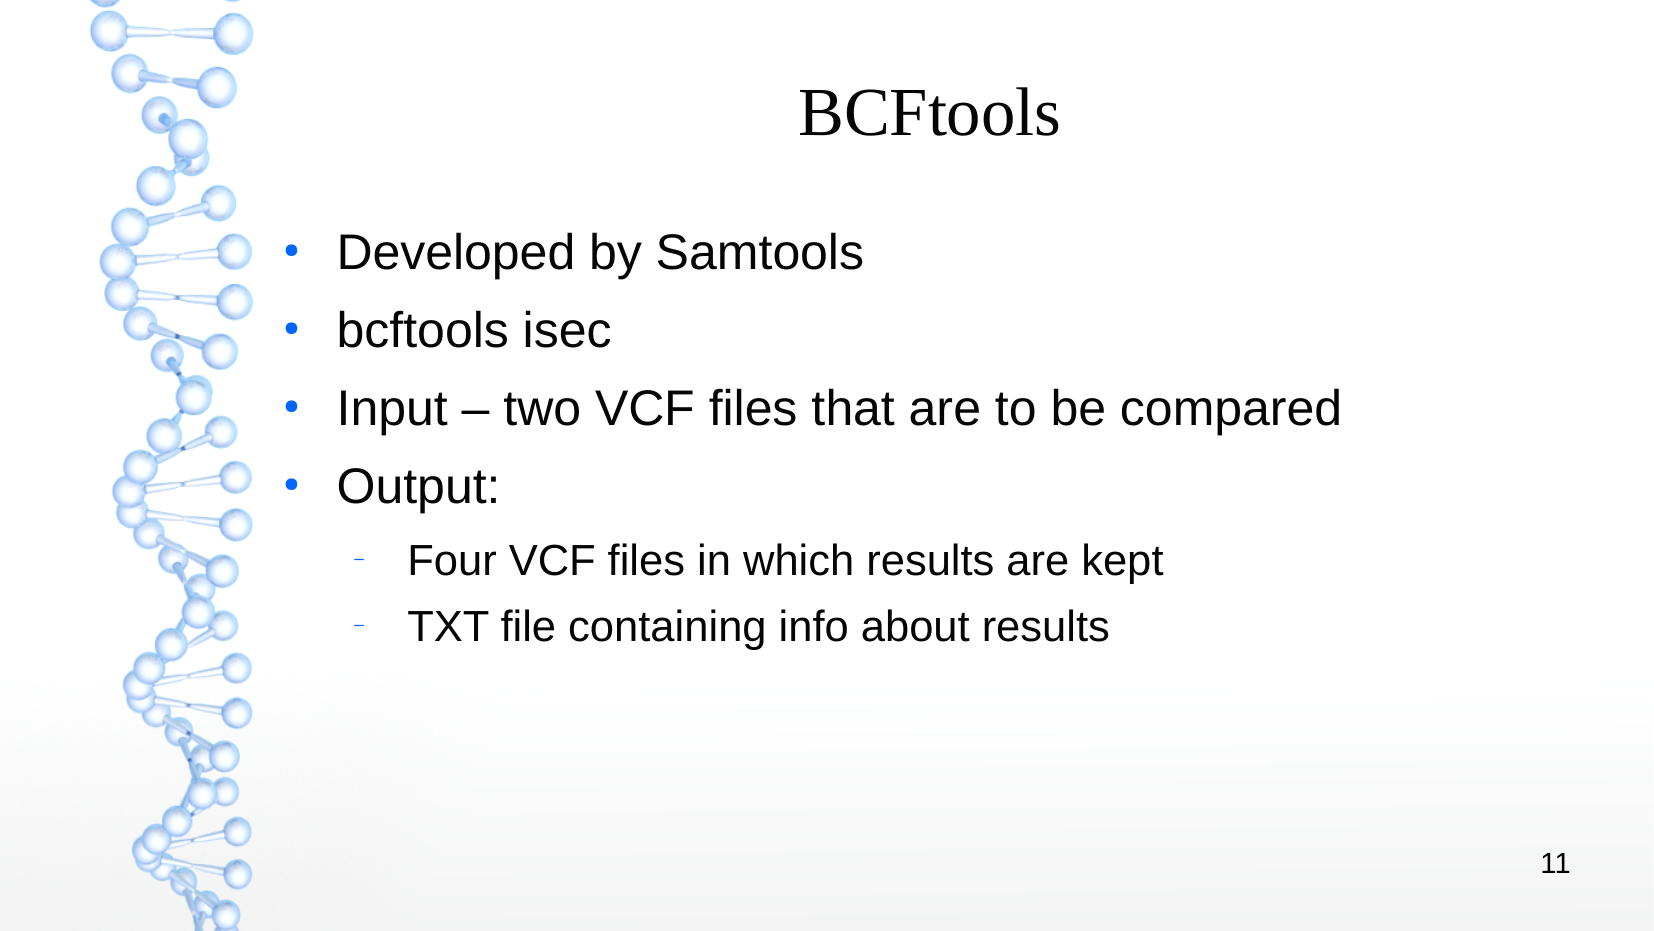

# BCFtools
Developed by Samtools
bcftools isec
Input – two VCF files that are to be compared
Output:
Four VCF files in which results are kept
TXT file containing info about results
11